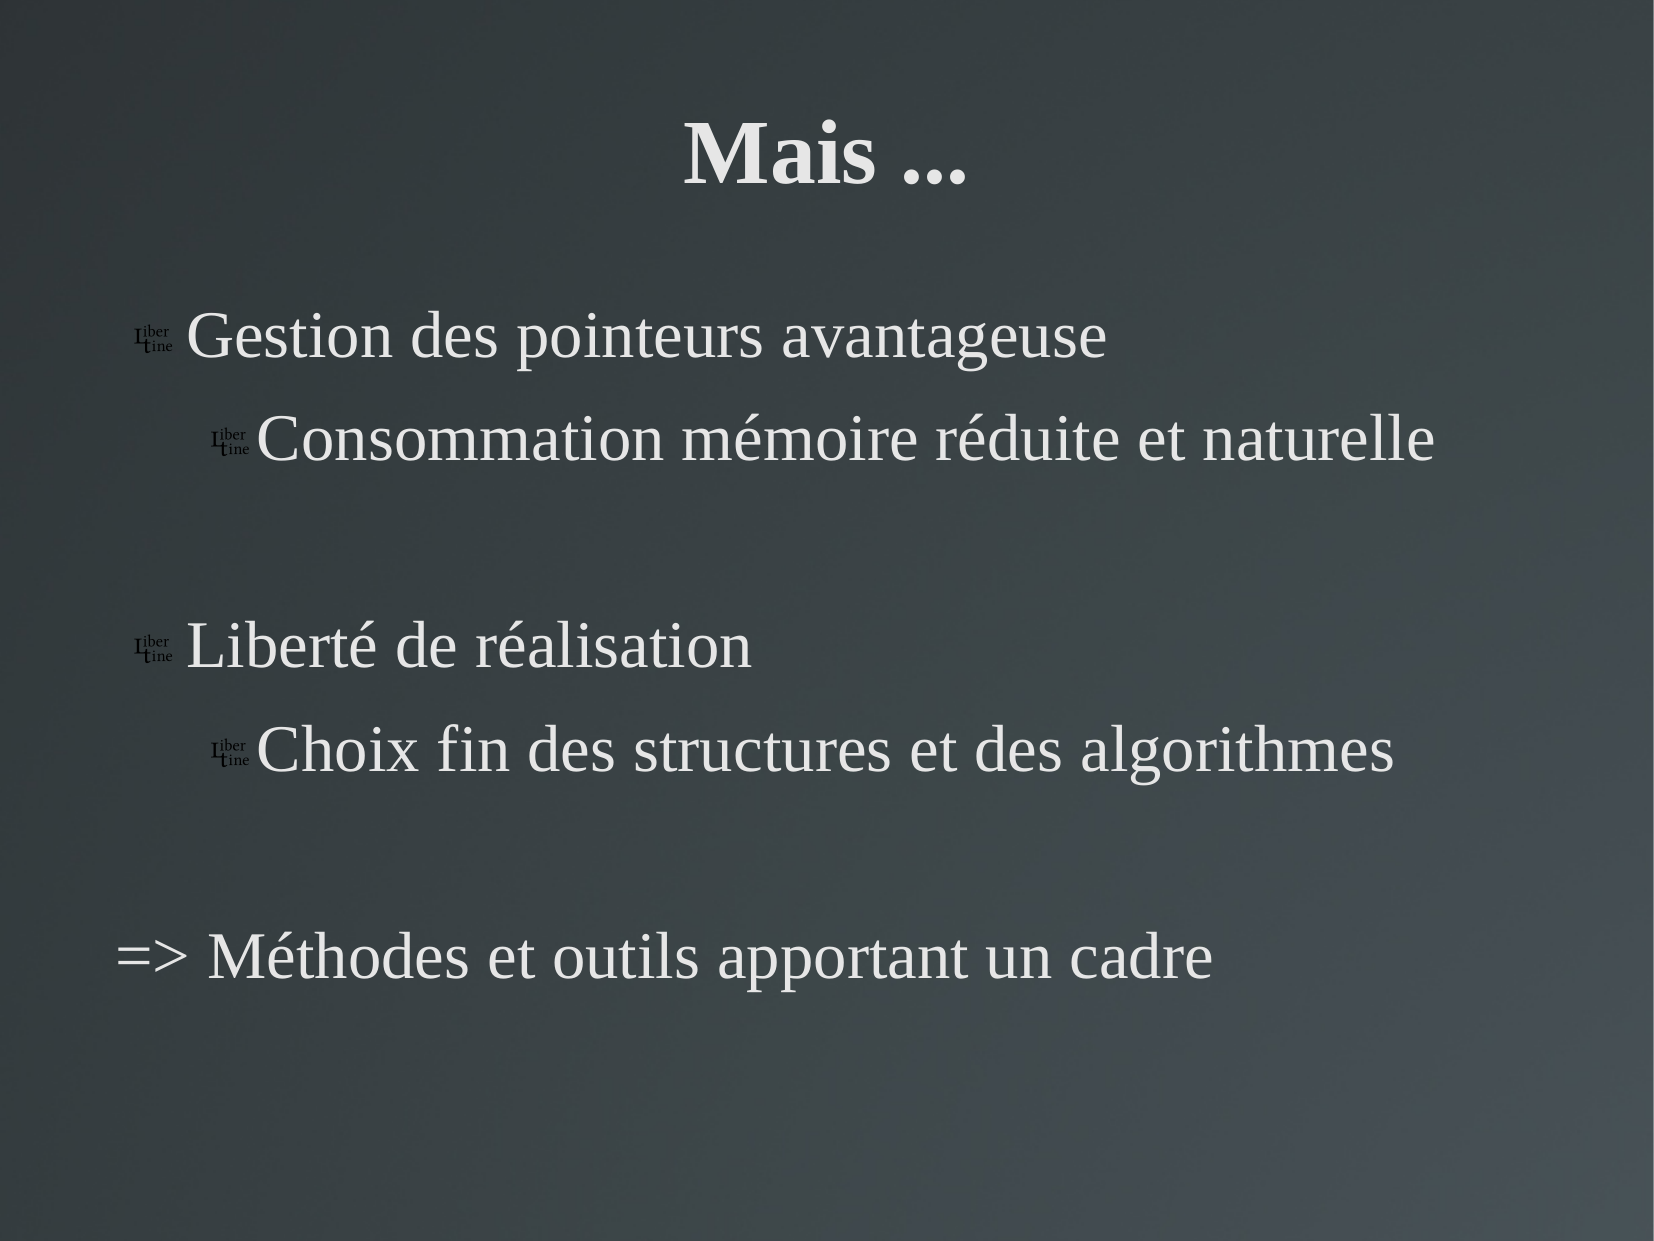

Mais ...
Gestion des pointeurs avantageuse
Consommation mémoire réduite et naturelle
Liberté de réalisation
Choix fin des structures et des algorithmes
=> Méthodes et outils apportant un cadre